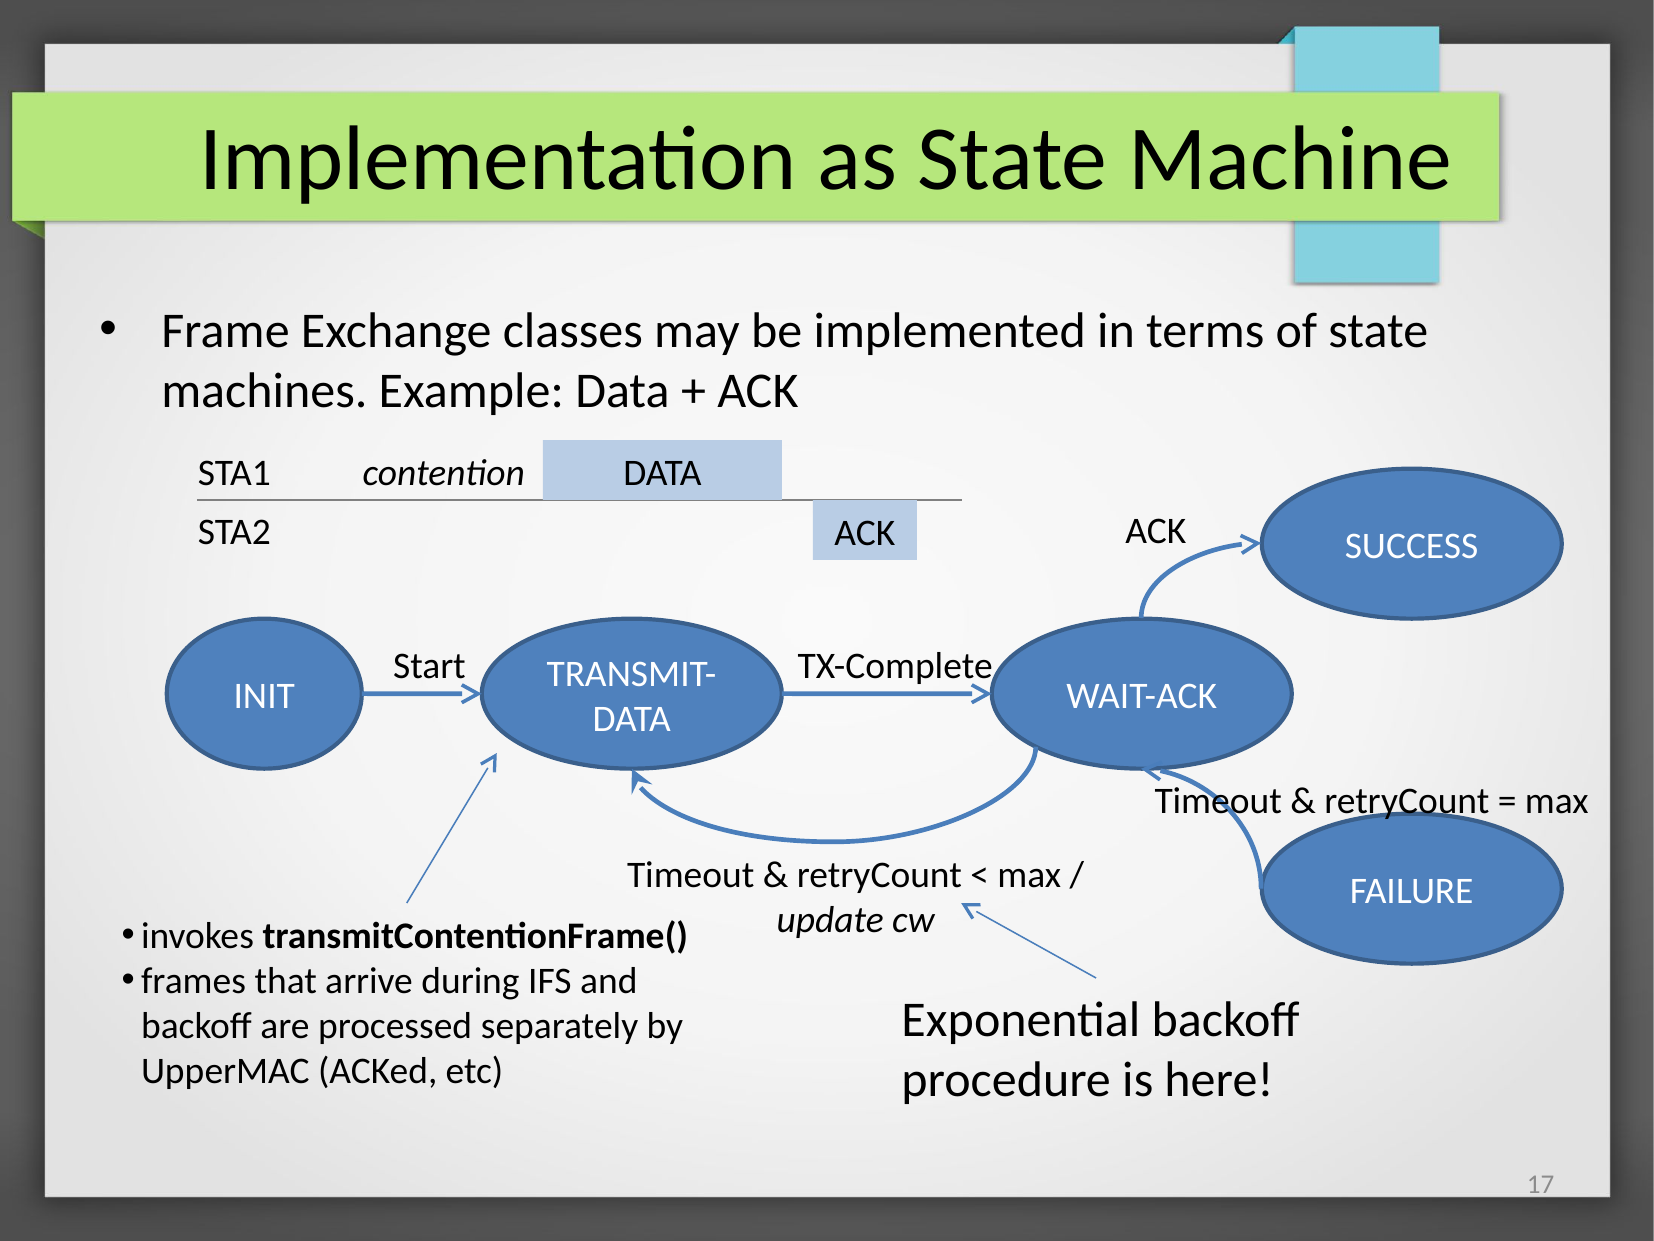

# Implementation as State Machine
Frame Exchange classes may be implemented in terms of state machines. Example: Data + ACK
STA1
contention
DATA
STA2
ACK
SUCCESS
ACK
INIT
TRANSMIT-
DATA
WAIT-ACK
Start
TX-Complete
Timeout & retryCount = max
FAILURE
Timeout & retryCount < max /
update cw
invokes transmitContentionFrame()
frames that arrive during IFS and backoff are processed separately by UpperMAC (ACKed, etc)
Exponential backoff procedure is here!